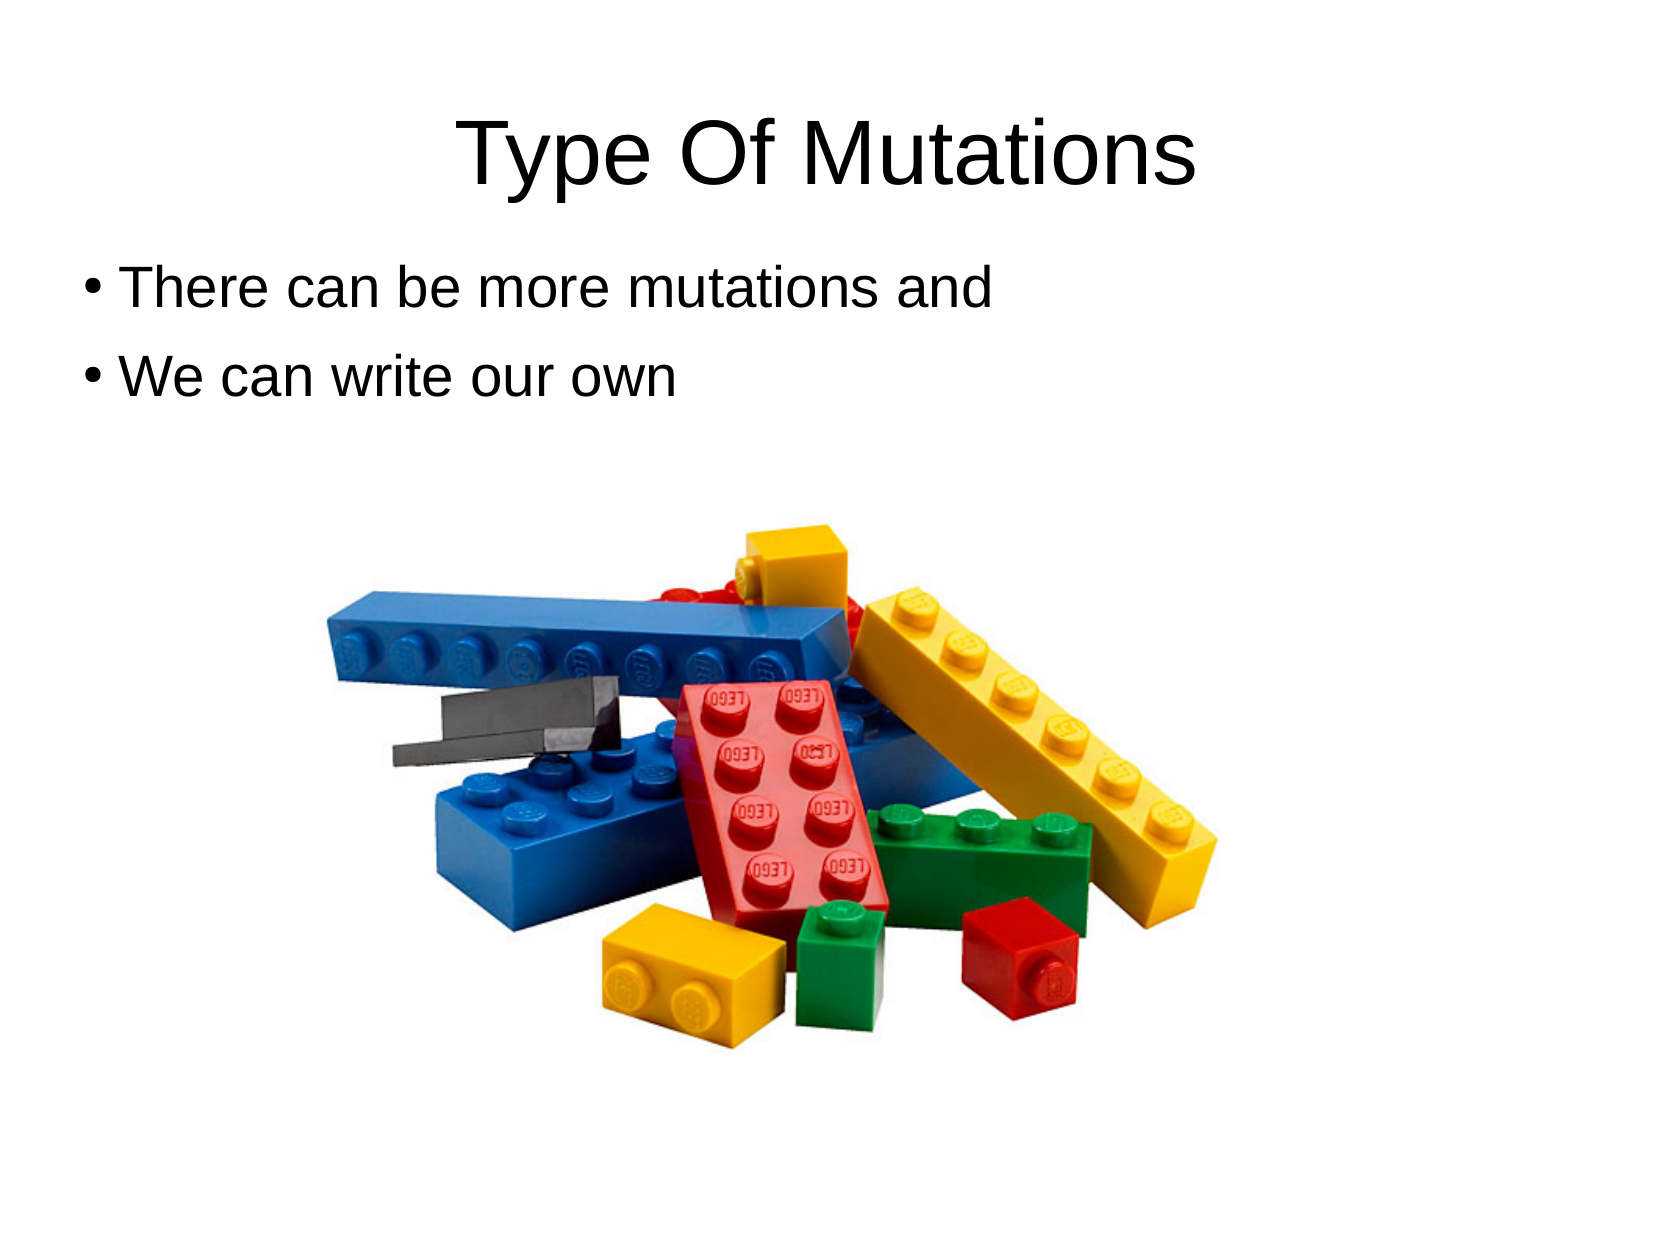

# Type Of Mutations
There can be more mutations and
We can write our own